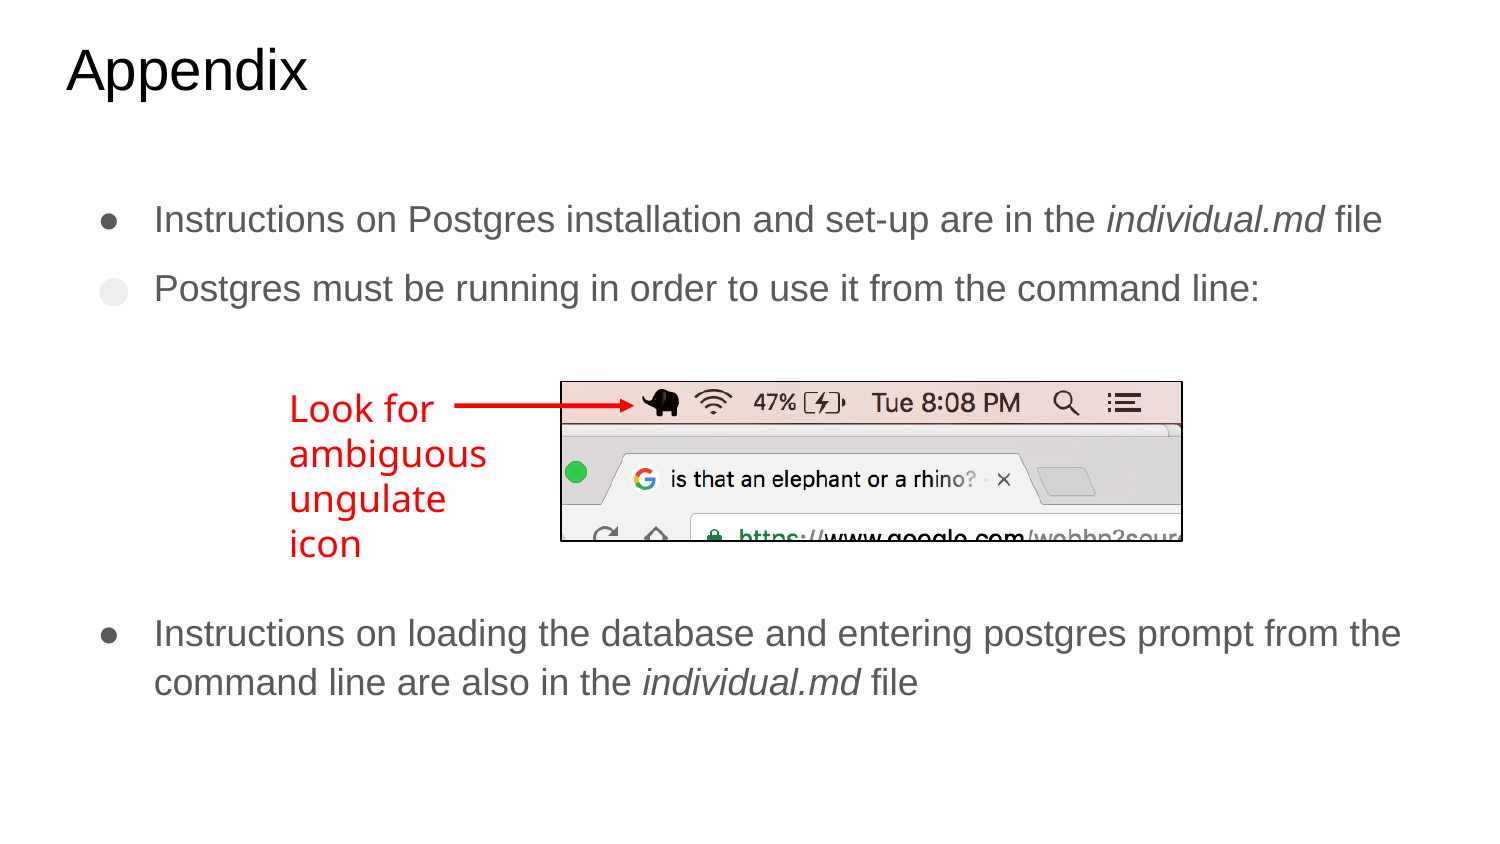

# Appendix
Instructions on Postgres installation and set-up are in the individual.md file
Postgres must be running in order to use it from the command line:
Instructions on loading the database and entering postgres prompt from the command line are also in the individual.md file
Look for ambiguous ungulate icon